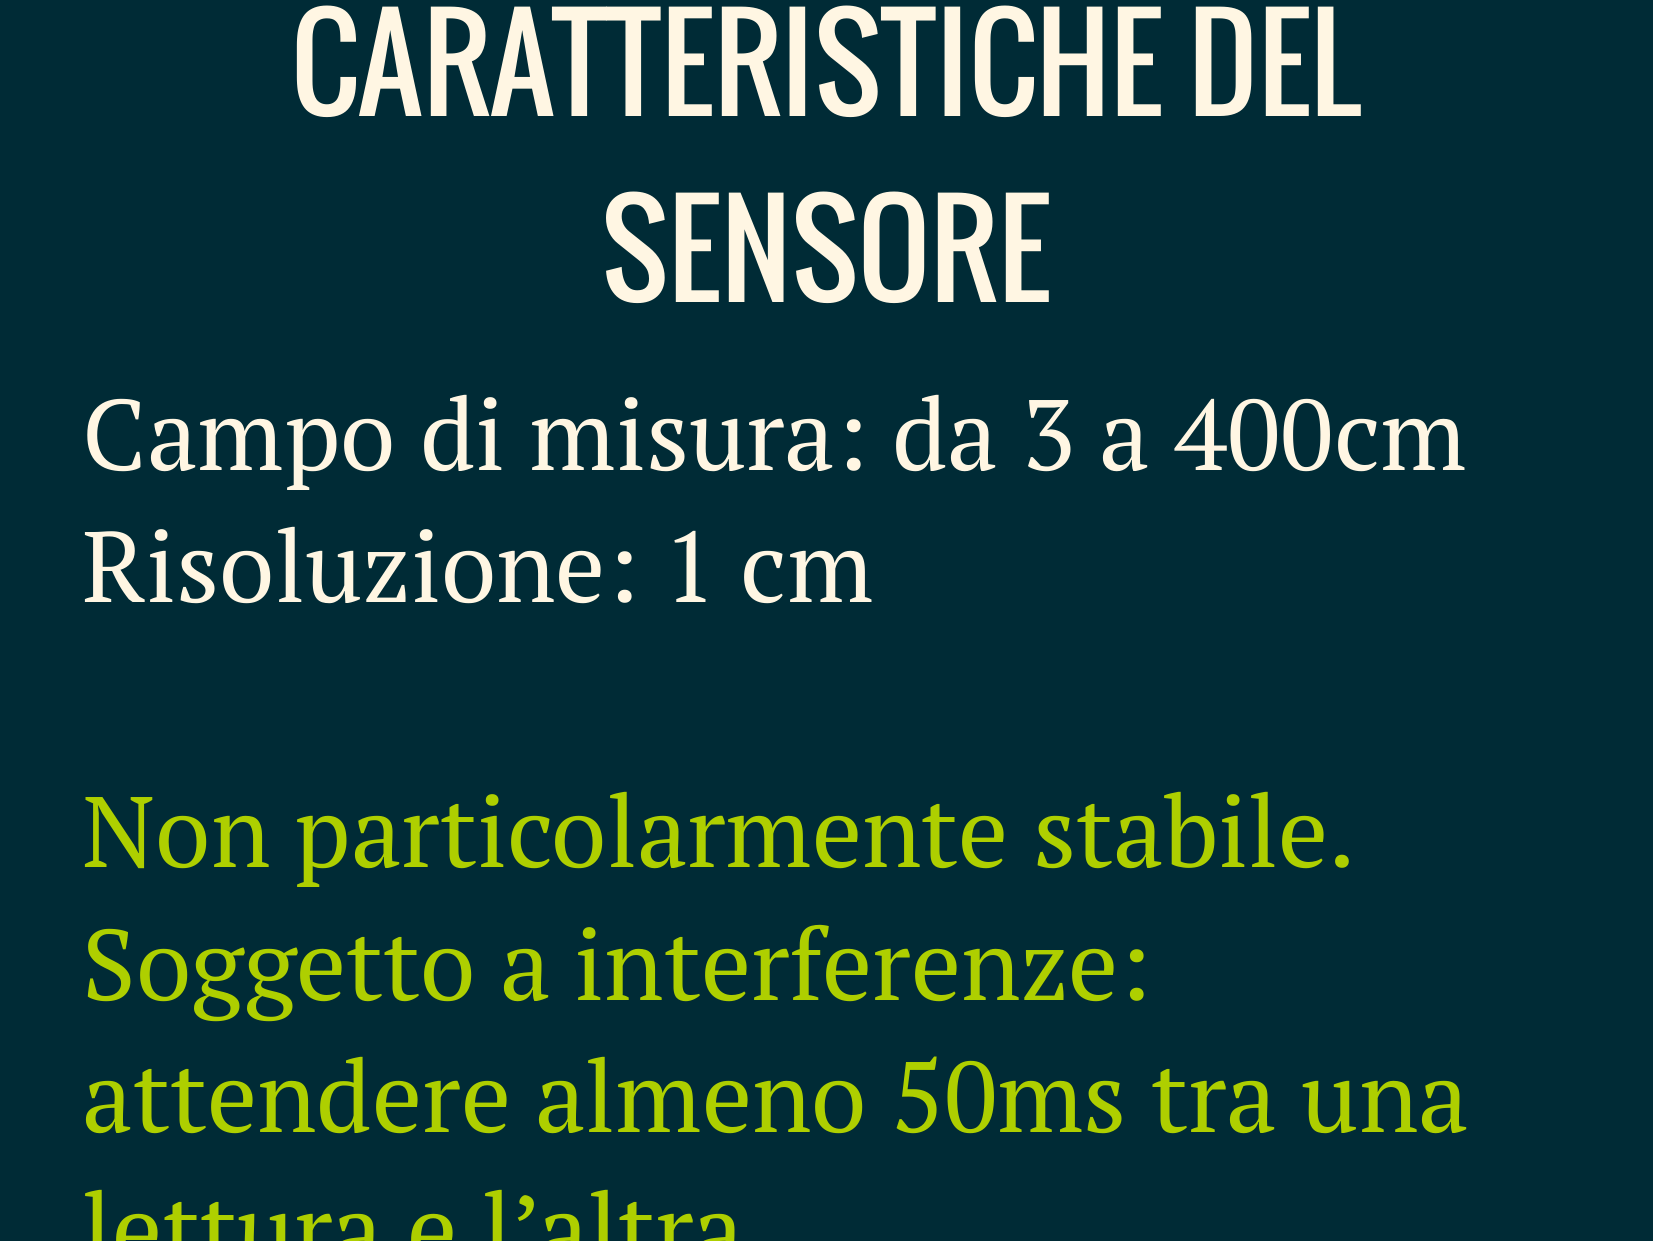

# Caratteristiche del sensore
Campo di misura: da 3 a 400cm
Risoluzione: 1 cm
Non particolarmente stabile.
Soggetto a interferenze: attendere almeno 50ms tra una lettura e l’altra.